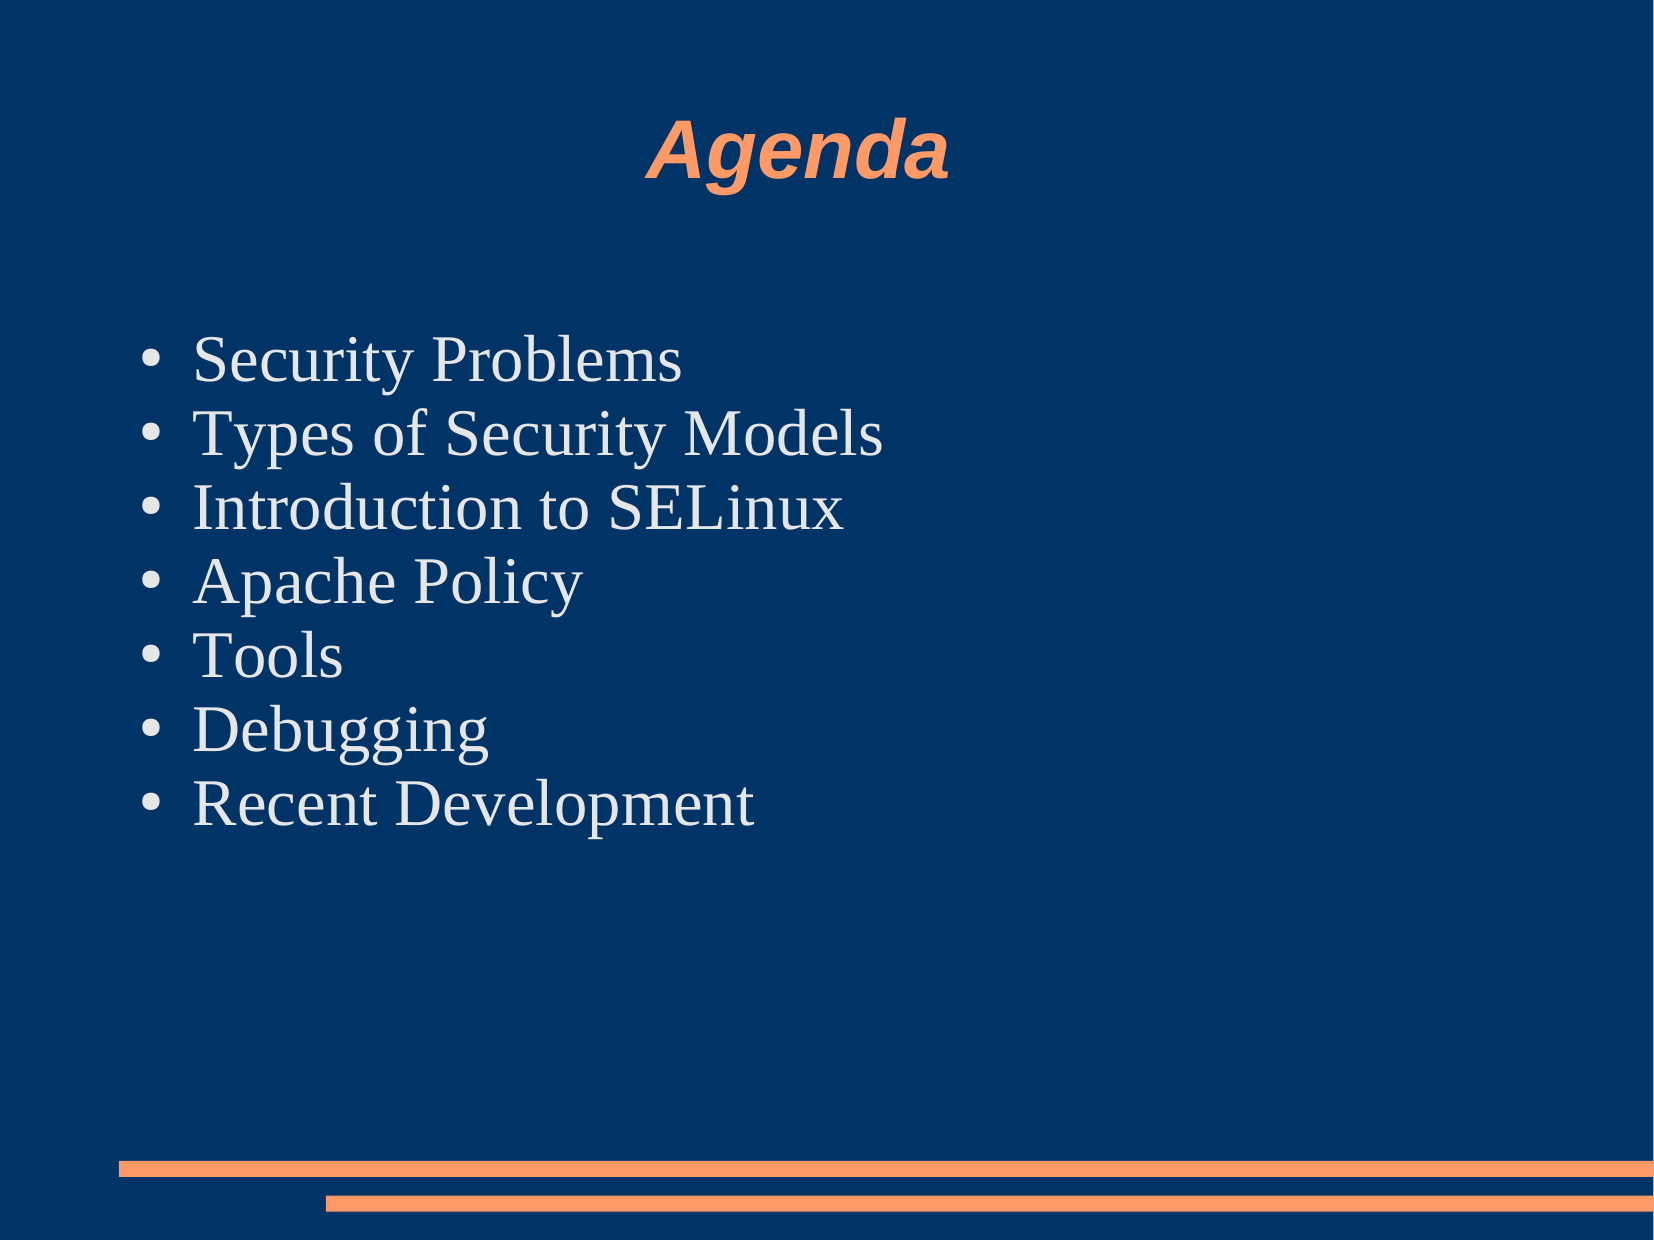

# Agenda
Security Problems
Types of Security Models
Introduction to SELinux
Apache Policy
Tools
Debugging
Recent Development